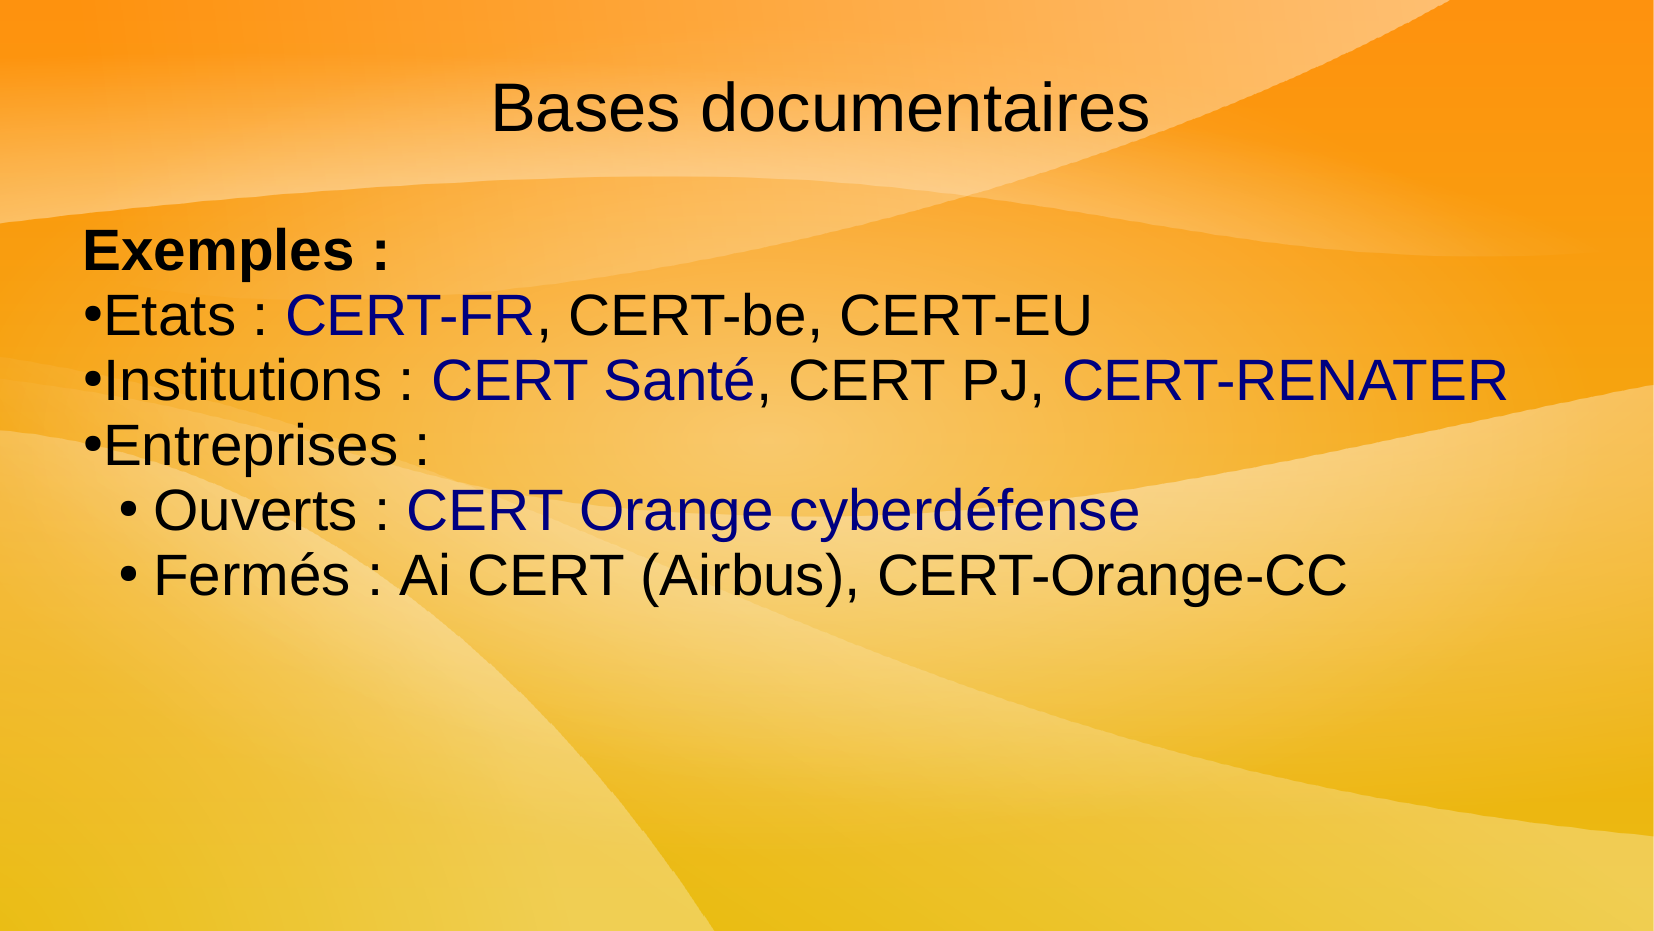

# Bases documentaires
Exemples :
Etats : CERT-FR, CERT-be, CERT-EU
Institutions : CERT Santé, CERT PJ, CERT-RENATER
Entreprises :
Ouverts : CERT Orange cyberdéfense
Fermés : Ai CERT (Airbus), CERT-Orange-CC